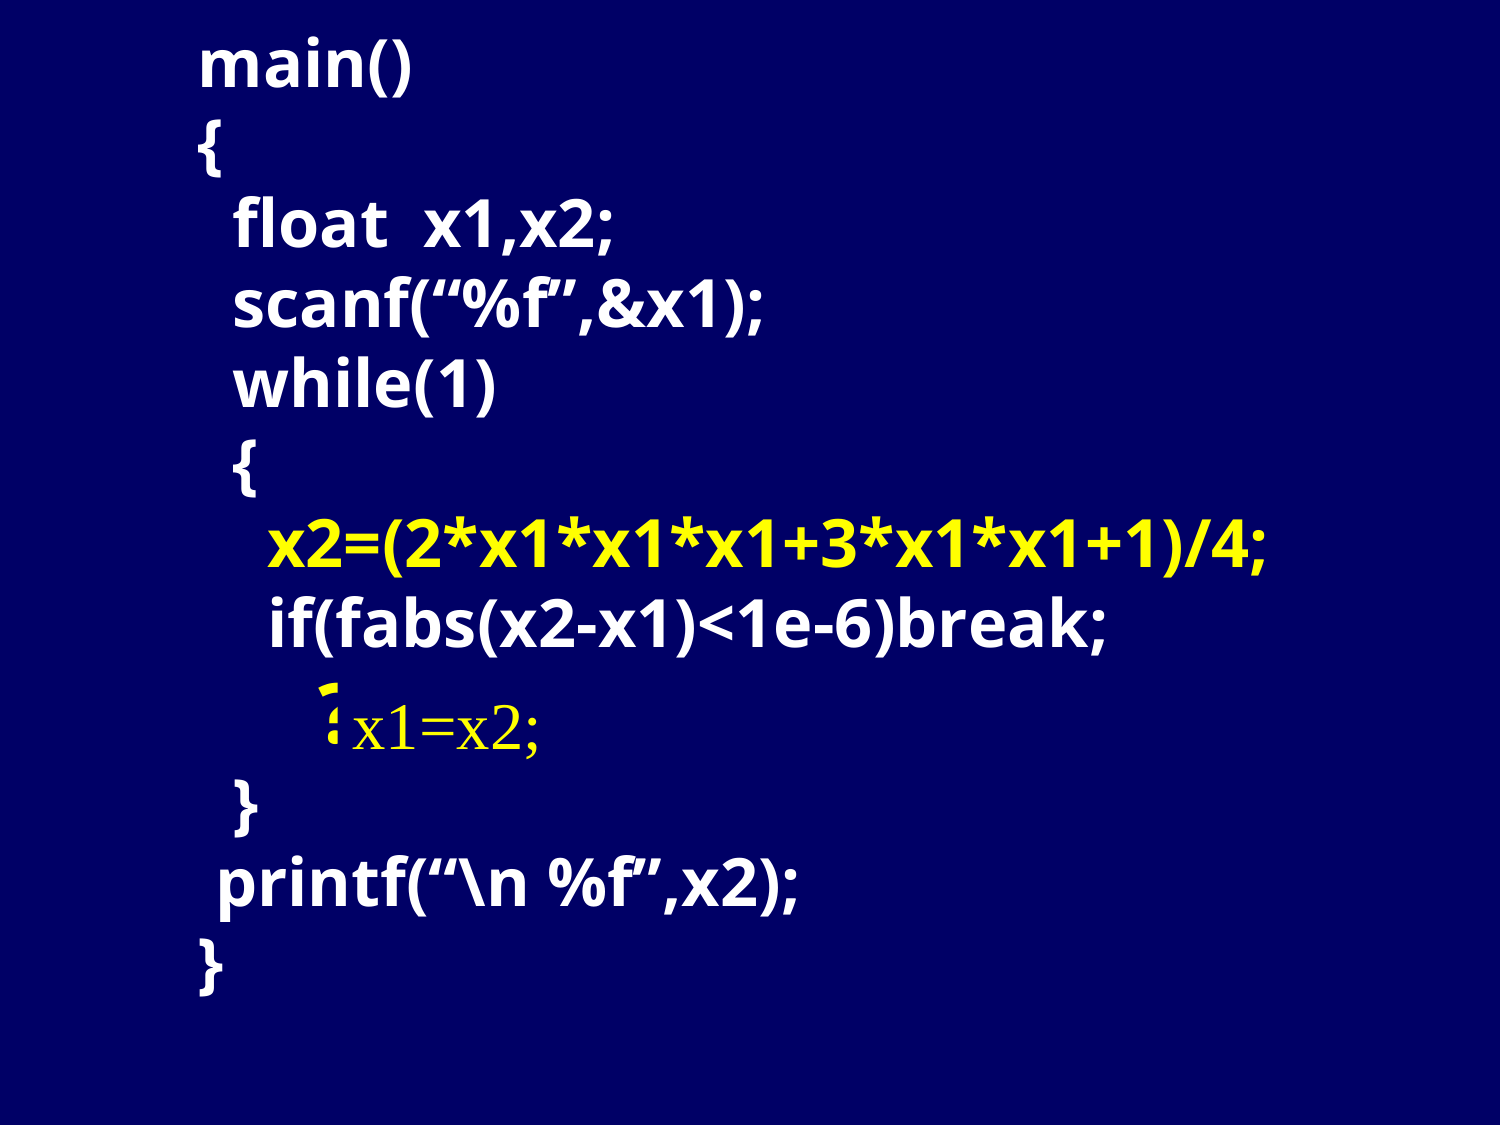

main()
{
 float x1,x2;
 scanf(“%f”,&x1);
 while(1)
 {
 x2=(2*x1*x1*x1+3*x1*x1+1)/4;
 if(fabs(x2-x1)<1e-6)break;
 ?
 }
 printf(“\n %f”,x2);
}
x1=x2;